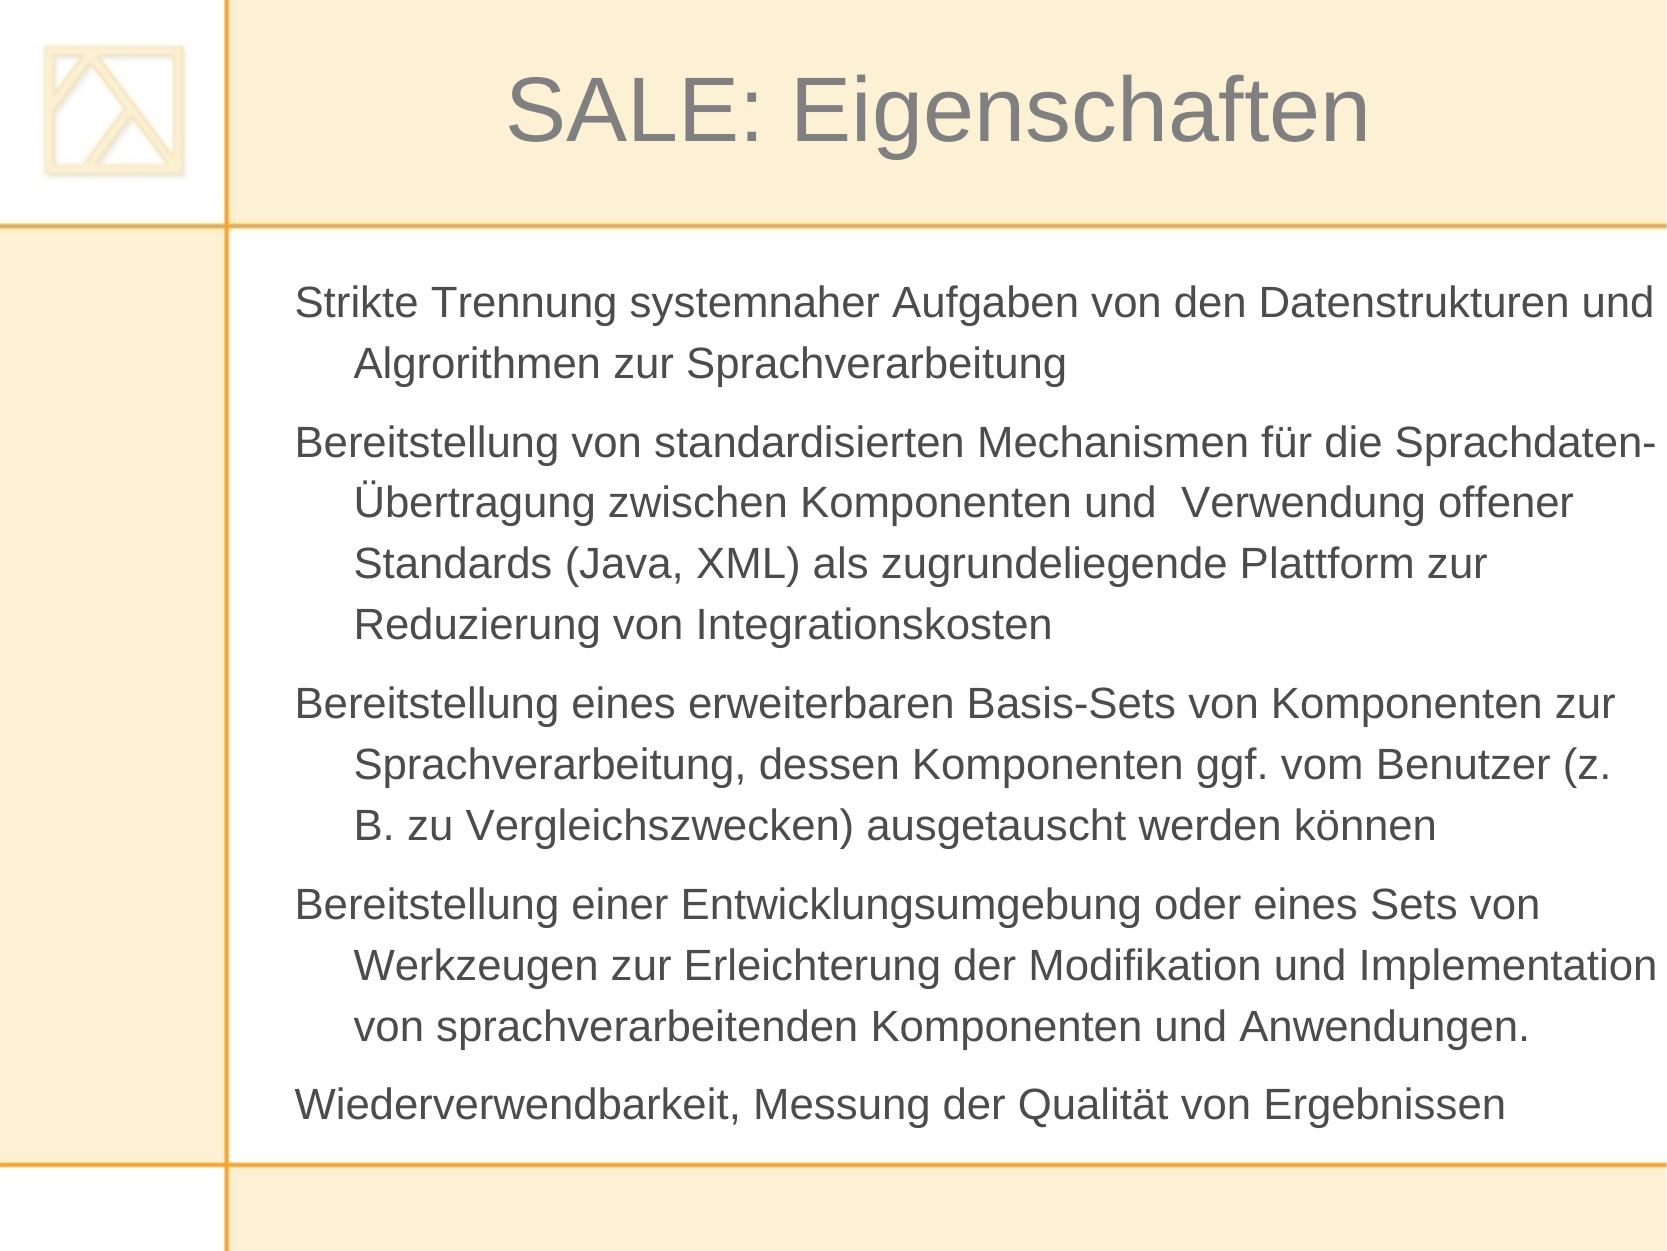

# SALE: Eigenschaften
Strikte Trennung systemnaher Aufgaben von den Datenstrukturen und Algrorithmen zur Sprachverarbeitung
Bereitstellung von standardisierten Mechanismen für die Sprachdaten-Übertragung zwischen Komponenten und Verwendung offener Standards (Java, XML) als zugrundeliegende Plattform zur Reduzierung von Integrationskosten
Bereitstellung eines erweiterbaren Basis-Sets von Komponenten zur Sprachverarbeitung, dessen Komponenten ggf. vom Benutzer (z. B. zu Vergleichszwecken) ausgetauscht werden können
Bereitstellung einer Entwicklungsumgebung oder eines Sets von Werkzeugen zur Erleichterung der Modifikation und Implementation von sprachverarbeitenden Komponenten und Anwendungen.
Wiederverwendbarkeit, Messung der Qualität von Ergebnissen